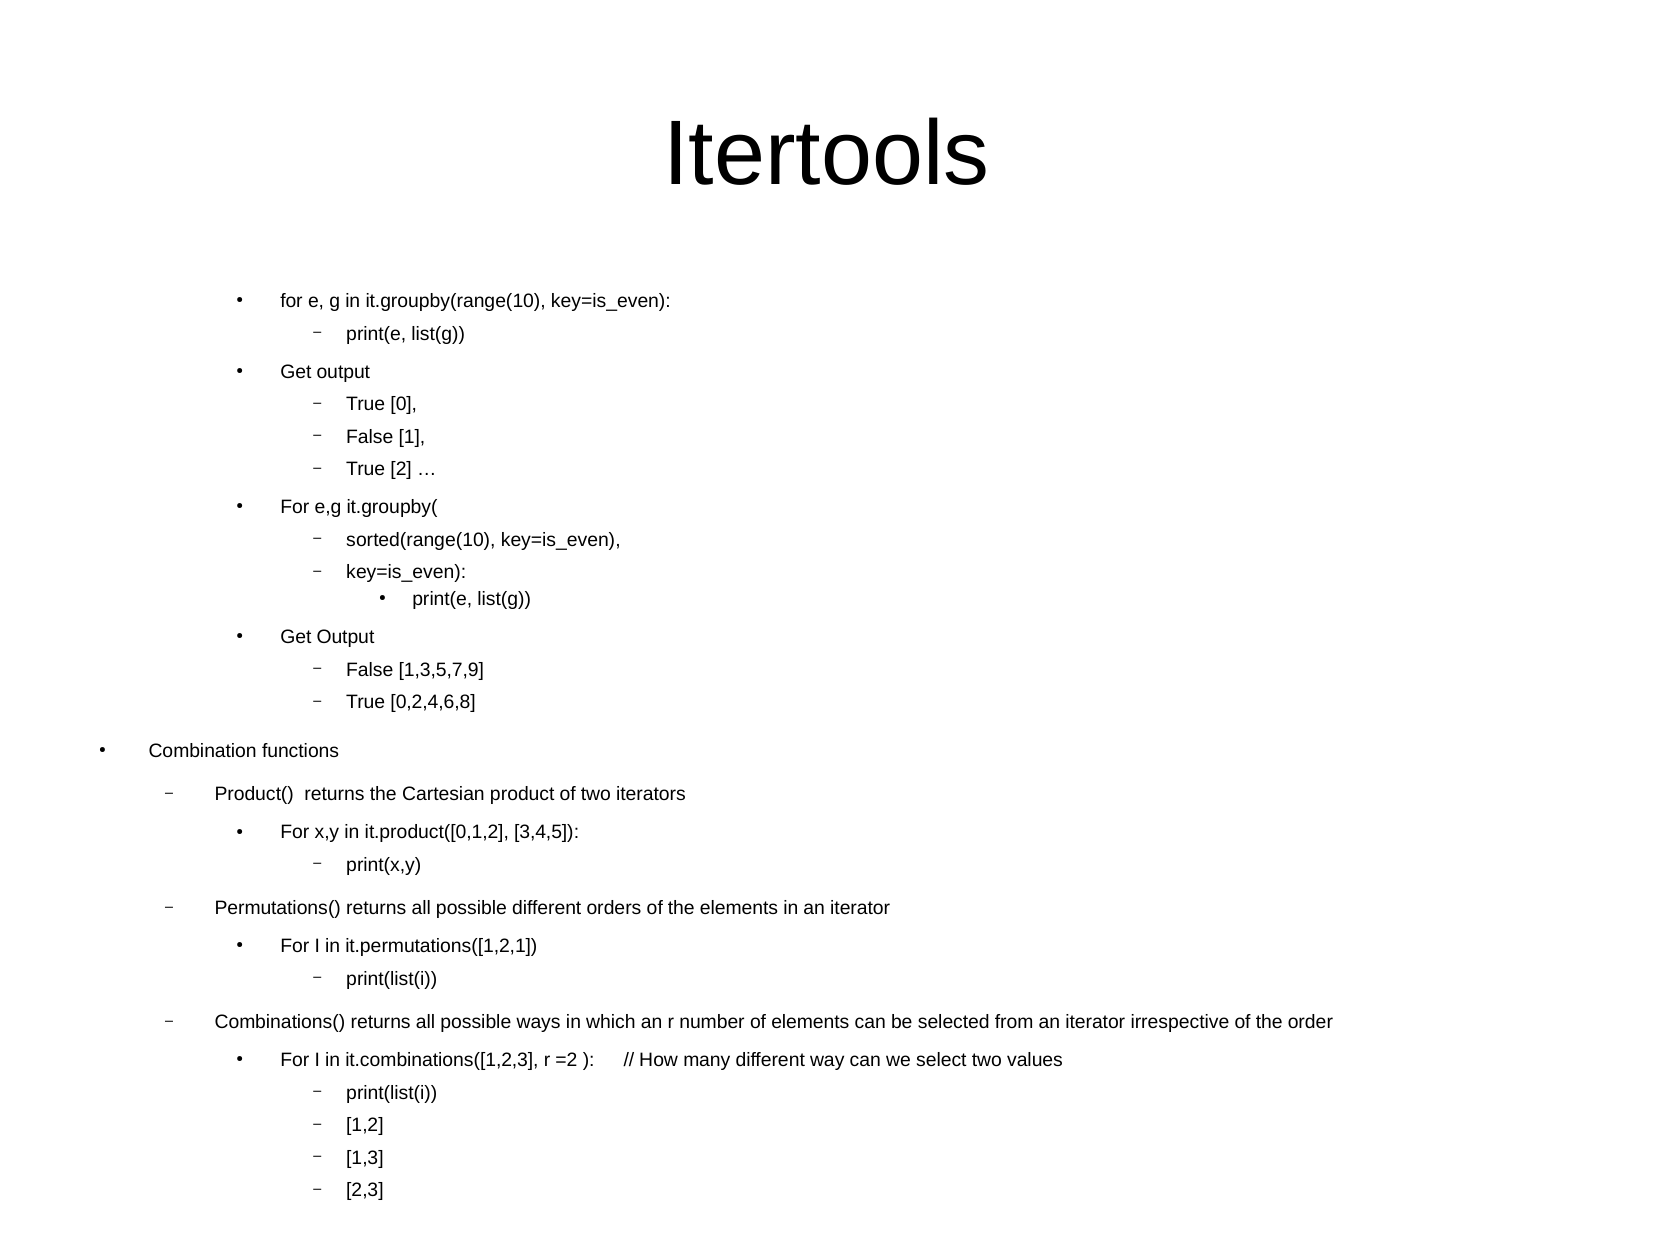

# Itertools
for e, g in it.groupby(range(10), key=is_even):
print(e, list(g))
Get output
True [0],
False [1],
True [2] …
For e,g it.groupby(
sorted(range(10), key=is_even),
key=is_even):
print(e, list(g))
Get Output
False [1,3,5,7,9]
True [0,2,4,6,8]
Combination functions
Product() returns the Cartesian product of two iterators
For x,y in it.product([0,1,2], [3,4,5]):
print(x,y)
Permutations() returns all possible different orders of the elements in an iterator
For I in it.permutations([1,2,1])
print(list(i))
Combinations() returns all possible ways in which an r number of elements can be selected from an iterator irrespective of the order
For I in it.combinations([1,2,3], r =2 ):		// How many different way can we select two values
print(list(i))
[1,2]
[1,3]
[2,3]